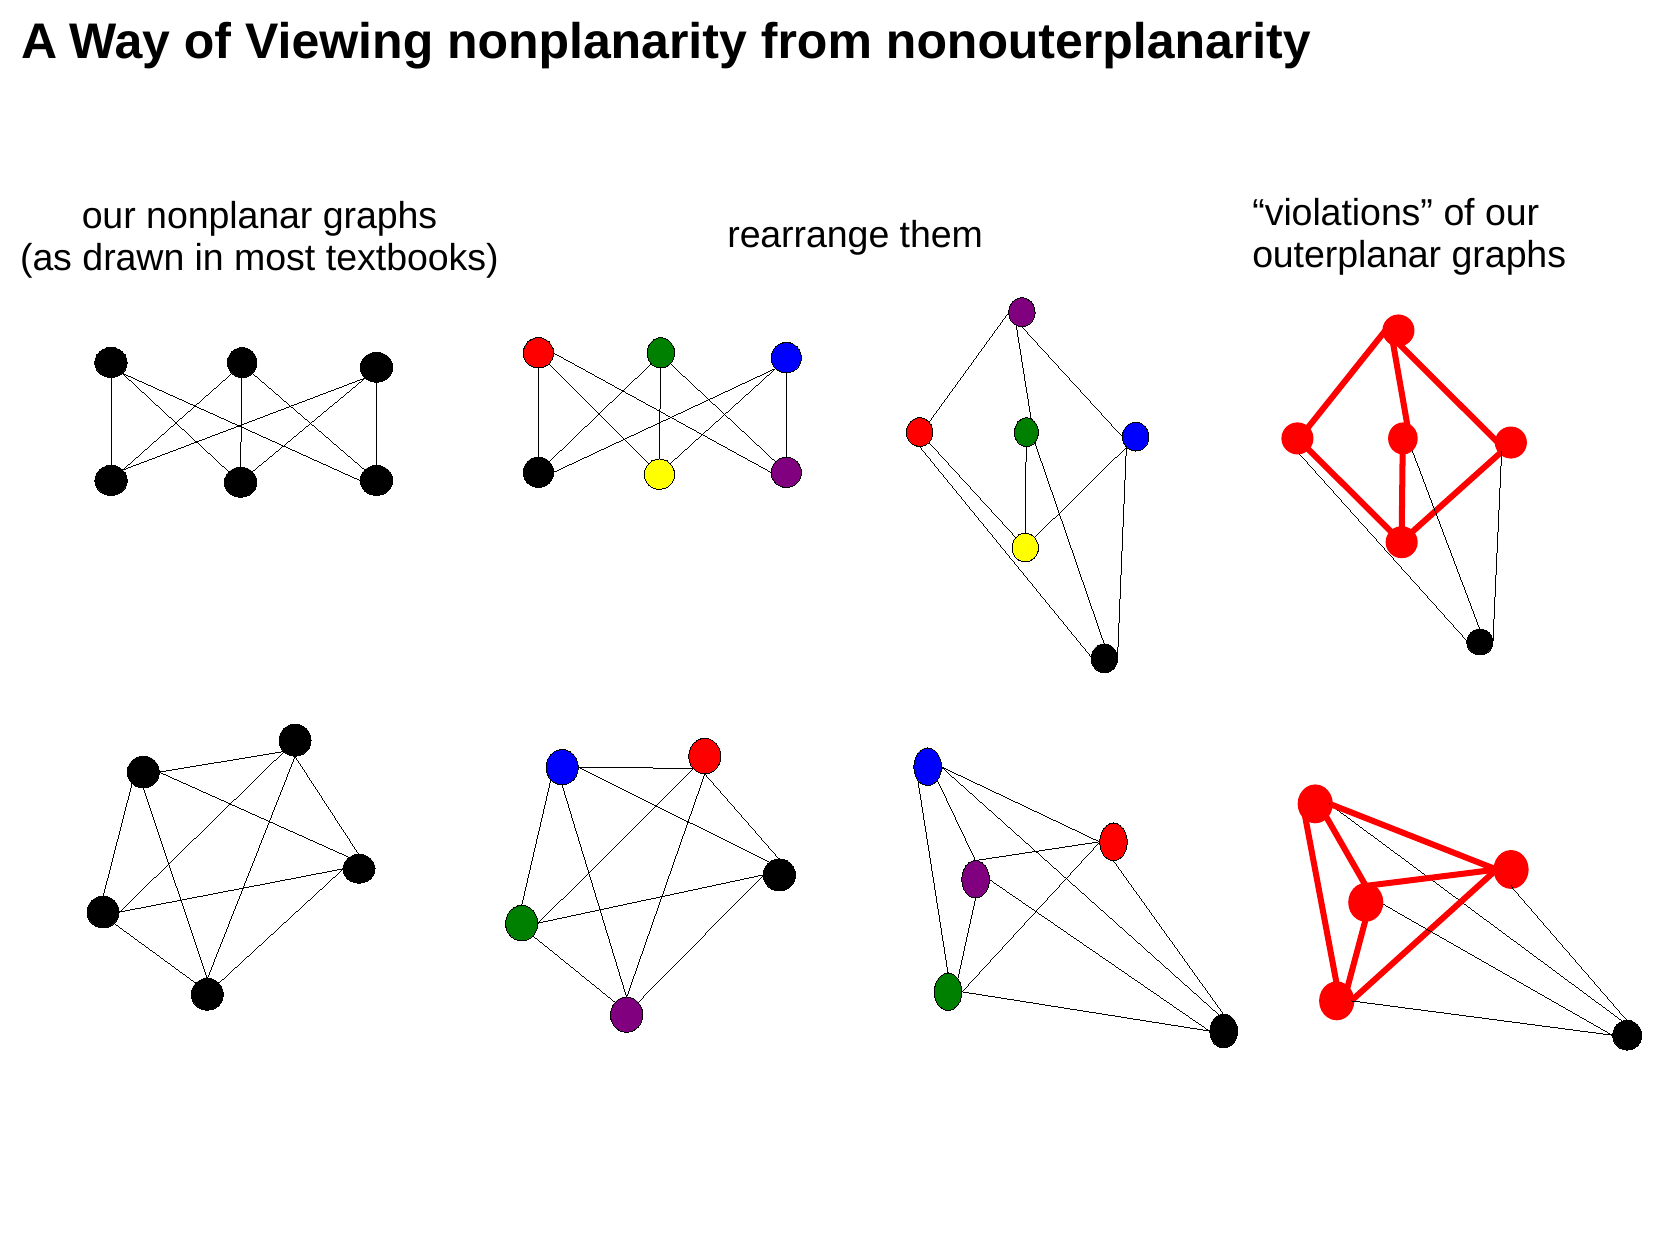

A Way of Viewing nonplanarity from nonouterplanarity
“violations” of our
outerplanar graphs
our nonplanar graphs
(as drawn in most textbooks)
rearrange them